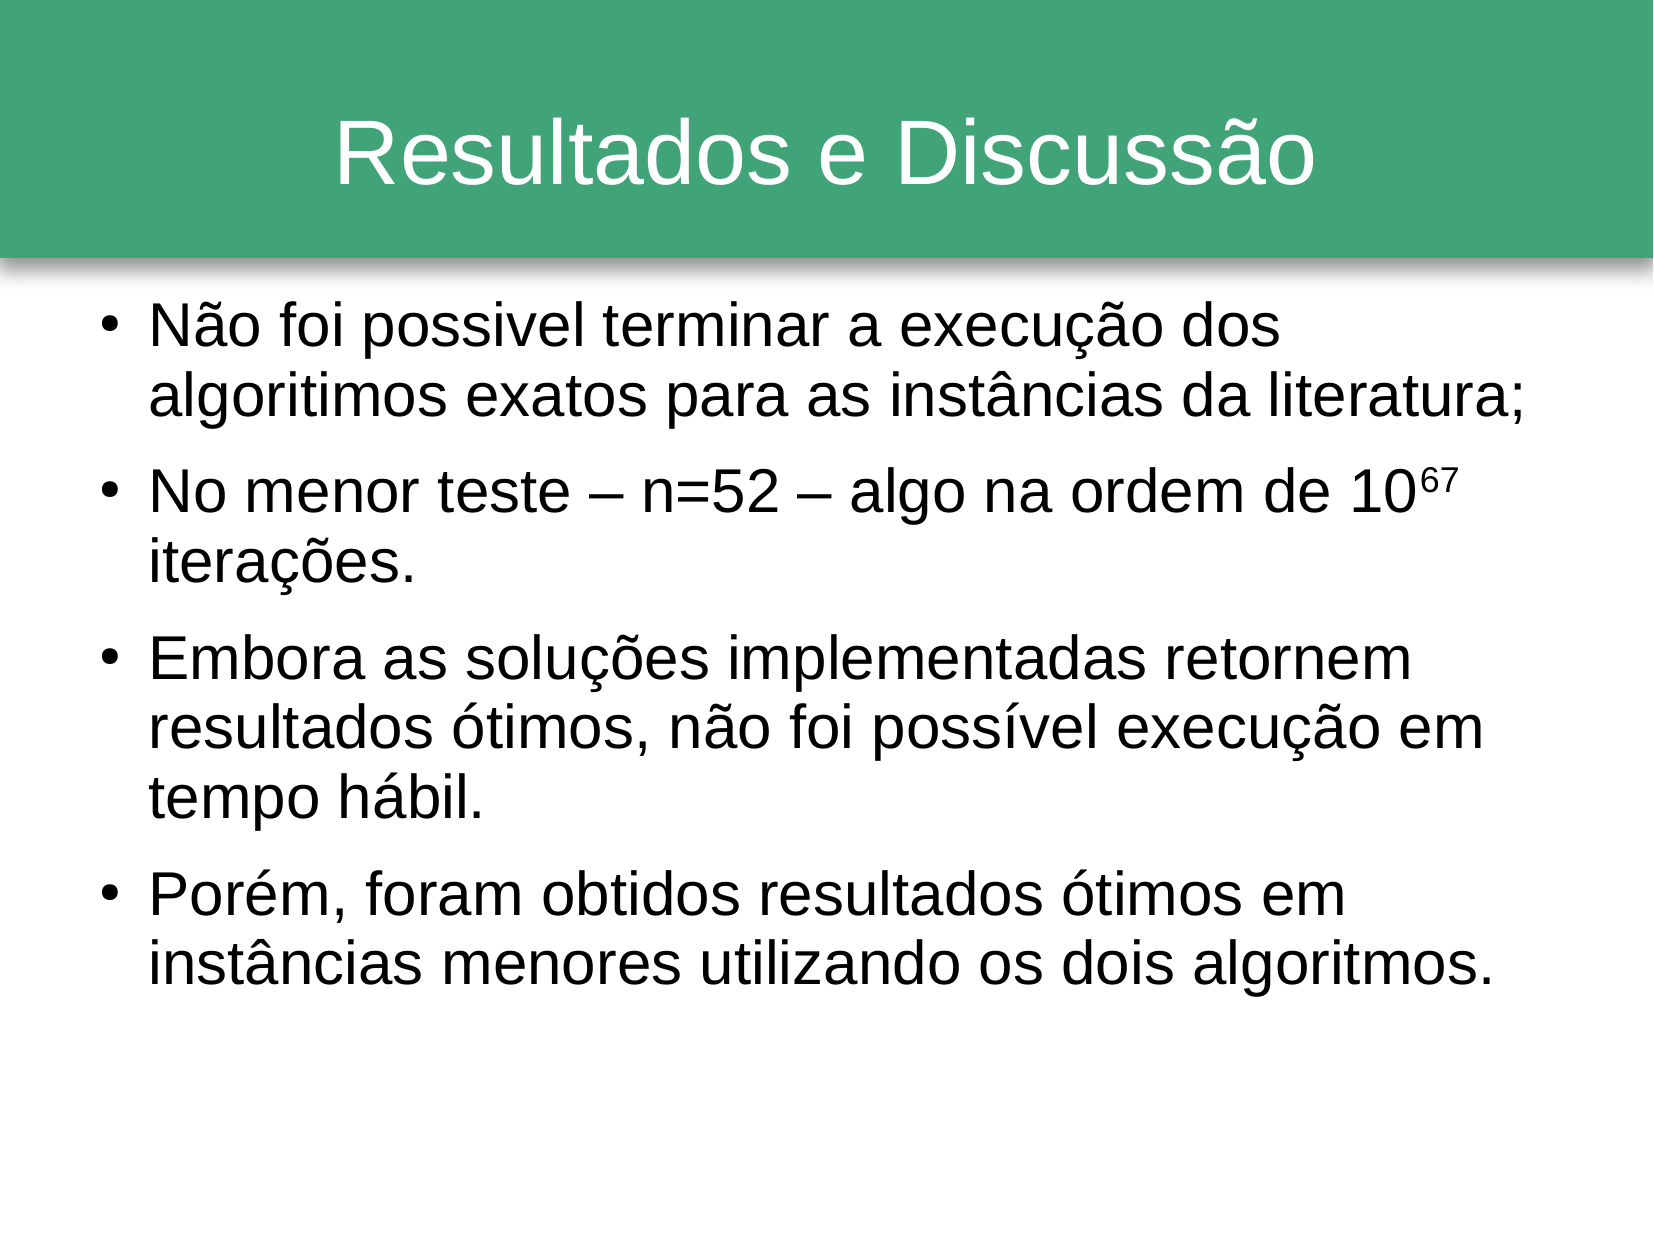

# Resultados e Discussão
Não foi possivel terminar a execução dos algoritimos exatos para as instâncias da literatura;
No menor teste – n=52 – algo na ordem de 1067 iterações.
Embora as soluções implementadas retornem resultados ótimos, não foi possível execução em tempo hábil.
Porém, foram obtidos resultados ótimos em instâncias menores utilizando os dois algoritmos.